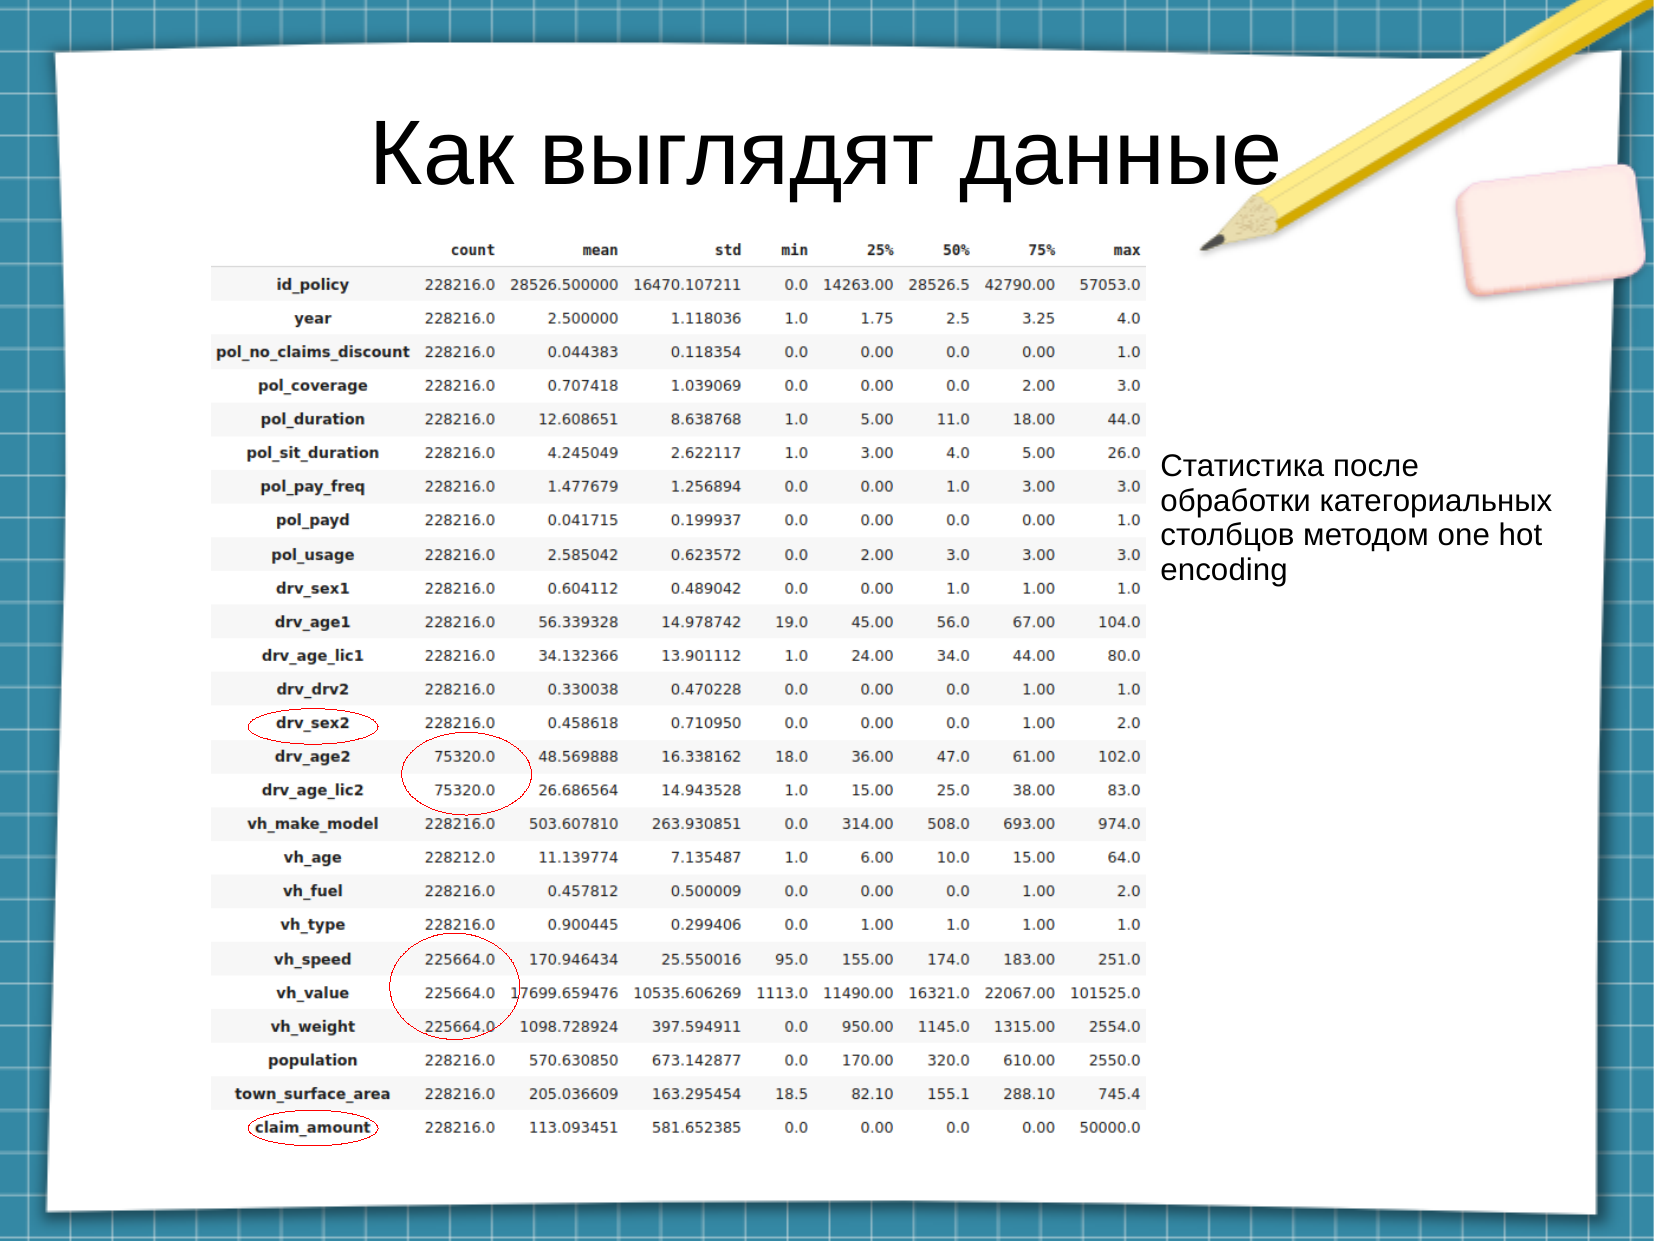

# Как выглядят данные
Статистика после обработки категориальных столбцов методом one hot encoding